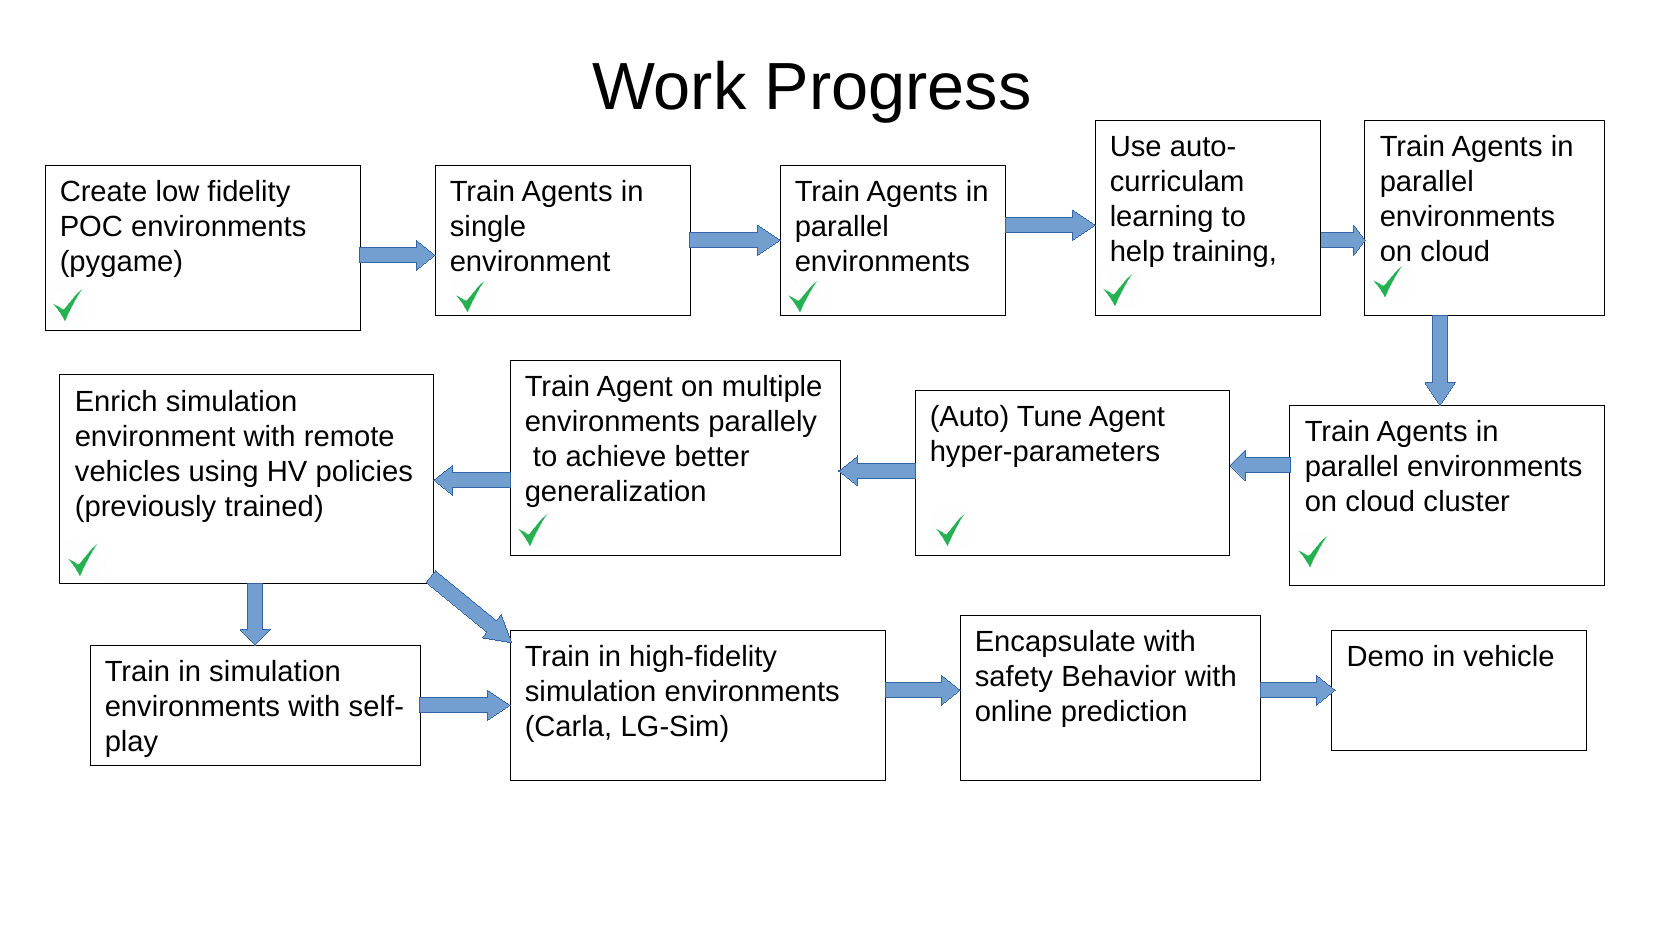

# Work Progress
Use auto-curriculam learning to help training,
Train Agents in parallel environments on cloud
Create low fidelity POC environments (pygame)
Train Agents in single environment
Train Agents in parallel environments
Train Agent on multiple environments parallely to achieve better generalization
Enrich simulation environment with remote vehicles using HV policies (previously trained)
(Auto) Tune Agent hyper-parameters
Train Agents in parallel environments on cloud cluster
Encapsulate with safety Behavior with online prediction
Train in high-fidelity simulation environments (Carla, LG-Sim)
Demo in vehicle
Train in simulation environments with self-play